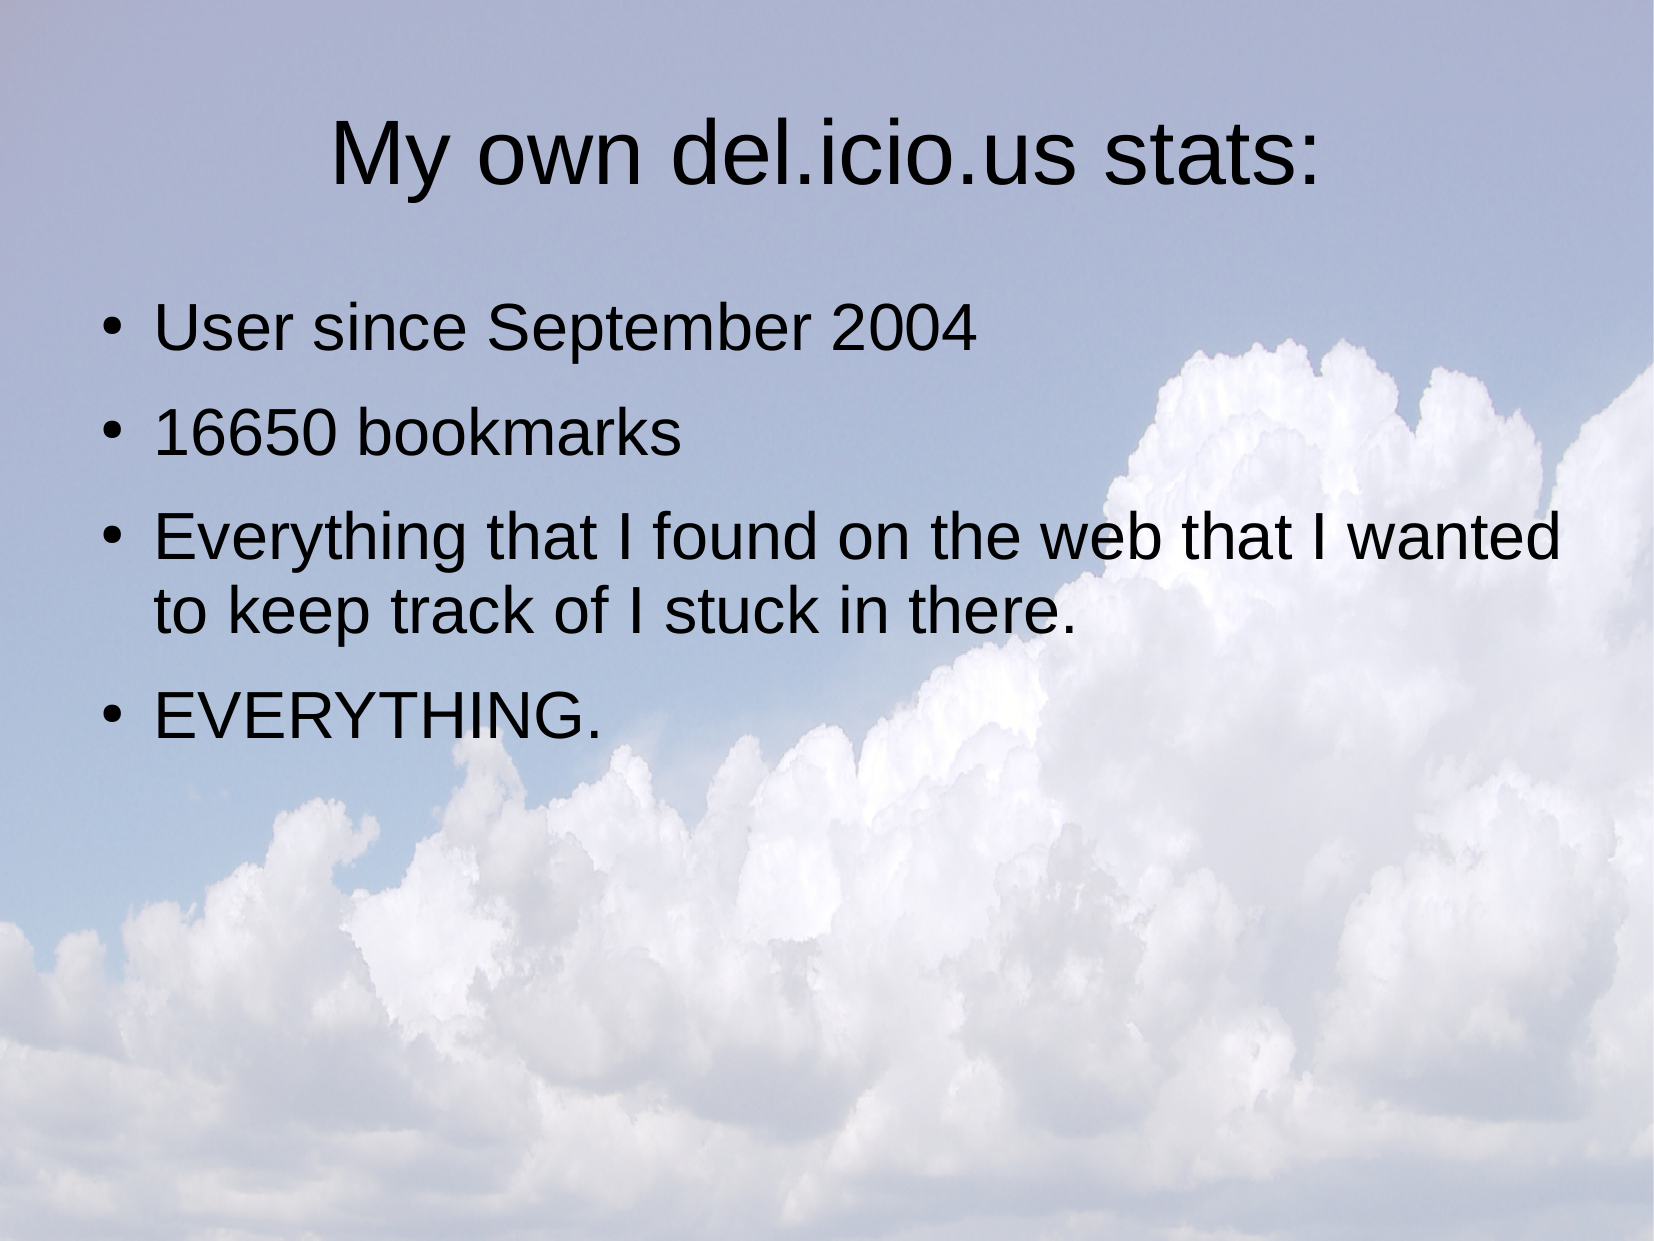

# My own del.icio.us stats:
User since September 2004
16650 bookmarks
Everything that I found on the web that I wanted to keep track of I stuck in there.
EVERYTHING.